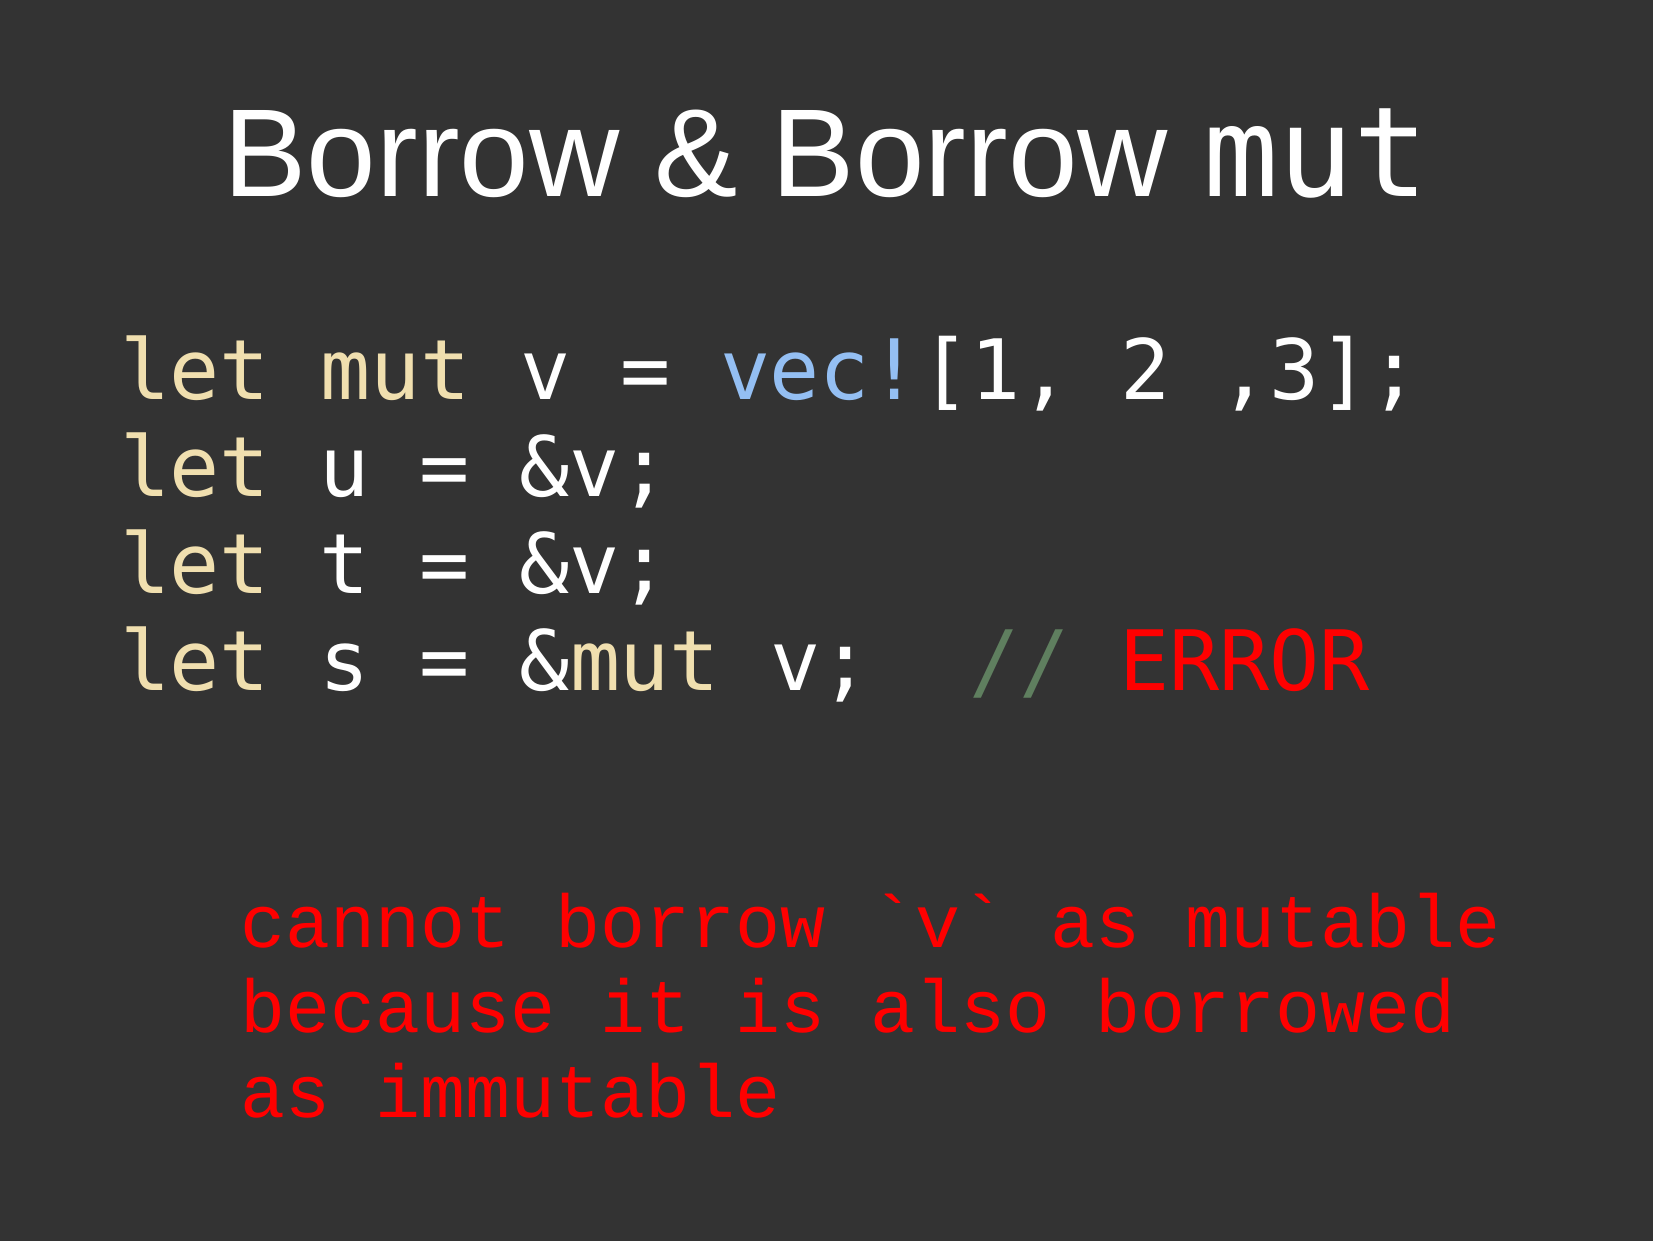

# Borrow & Borrow mut
let mut v = vec![1, 2 ,3];
let u = &v;
let t = &v;
let s = &mut v; // ERROR
cannot borrow `v` as mutable because it is also borrowed as immutable